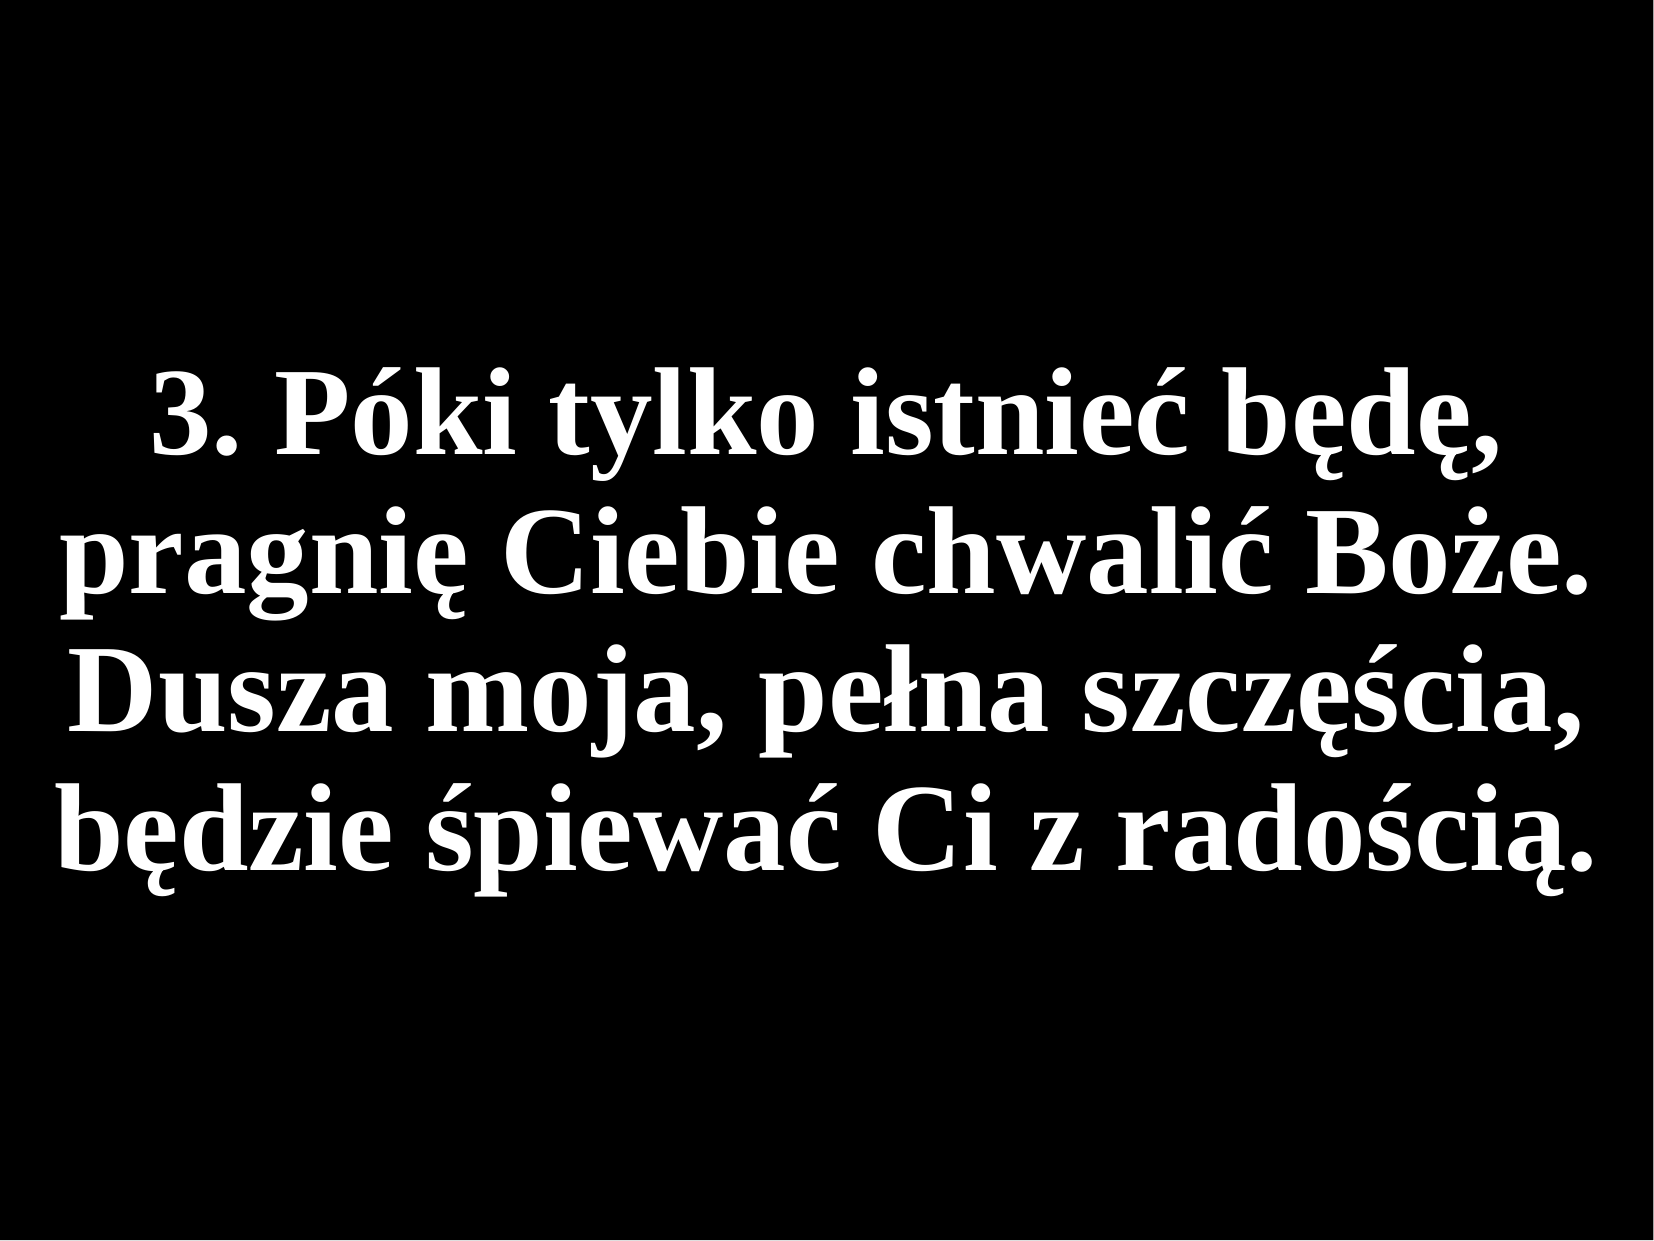

# 3. Póki tylko istnieć będę, pragnię Ciebie chwalić Boże. Dusza moja, pełna szczęścia, będzie śpiewać Ci z radością.